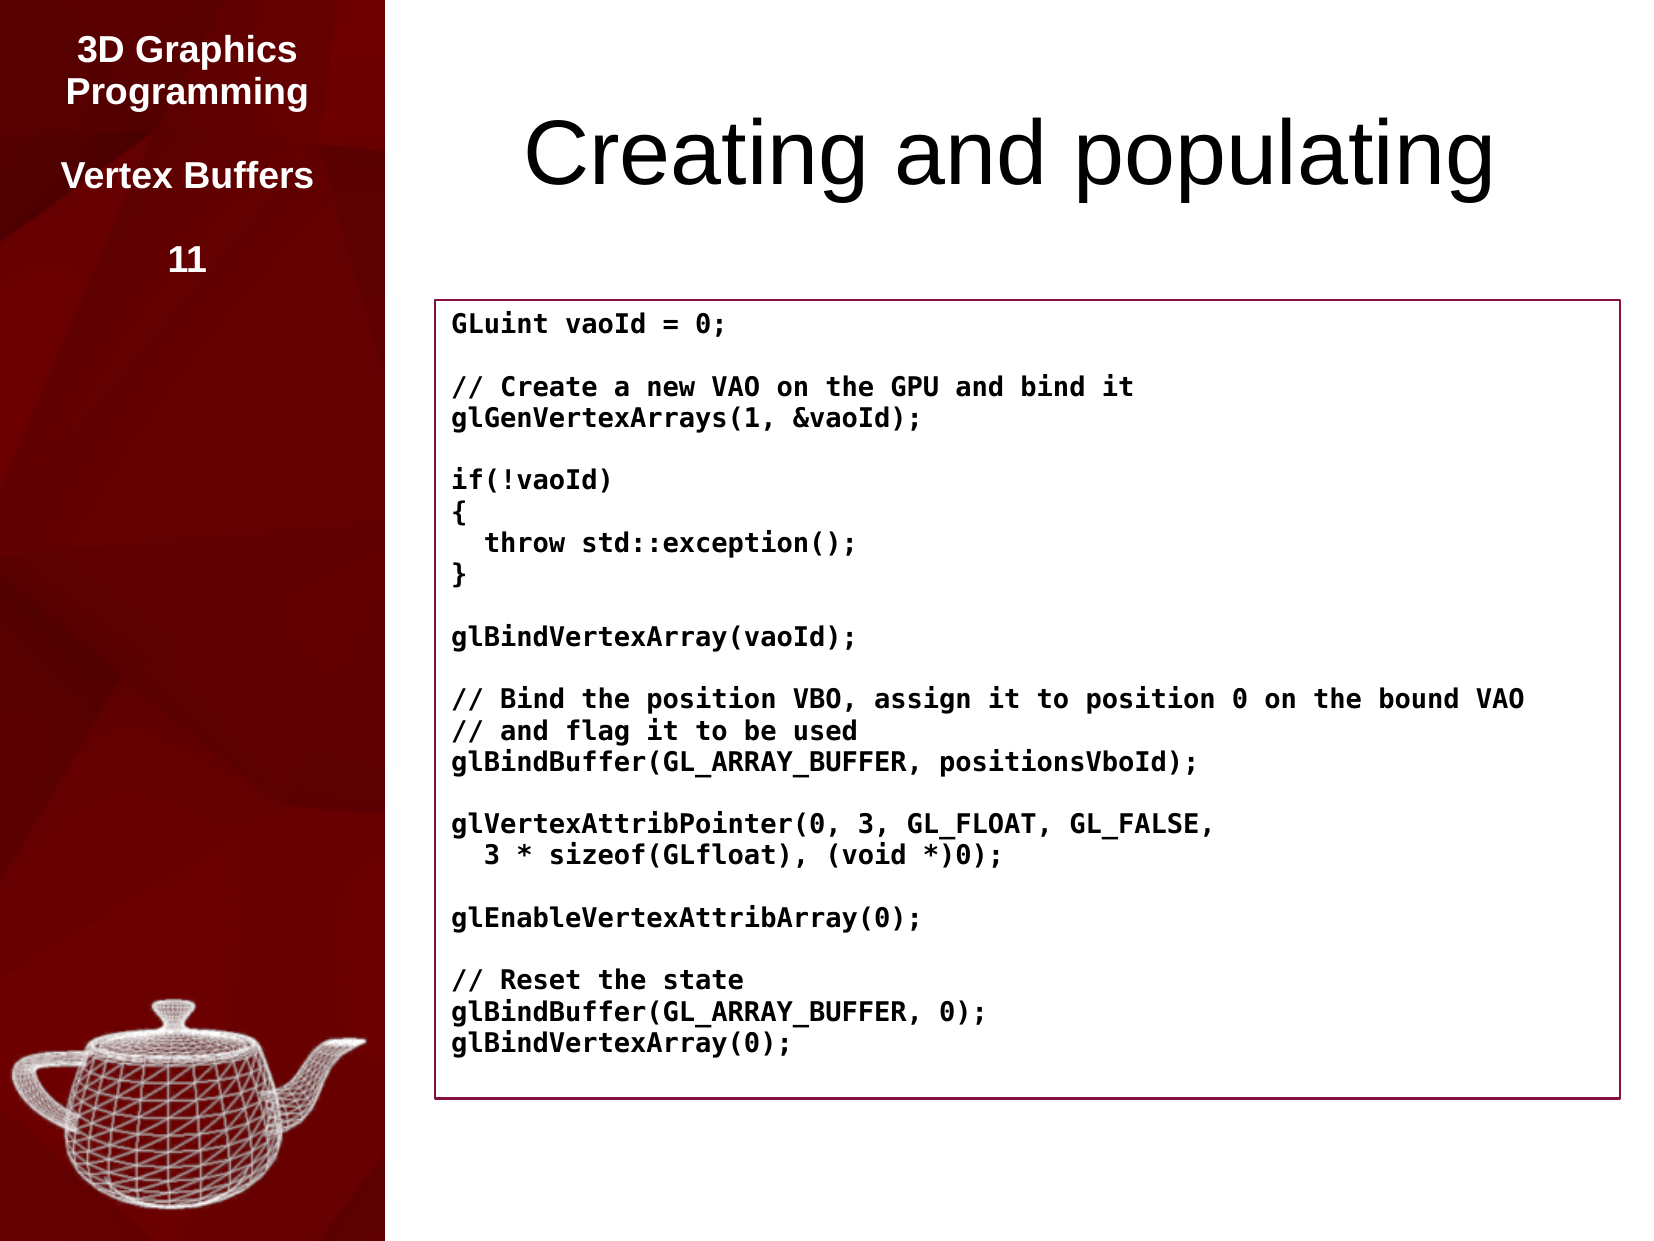

# Creating and populating
GLuint vaoId = 0;
// Create a new VAO on the GPU and bind it
glGenVertexArrays(1, &vaoId);
if(!vaoId)
{
 throw std::exception();
}
glBindVertexArray(vaoId);
// Bind the position VBO, assign it to position 0 on the bound VAO
// and flag it to be used
glBindBuffer(GL_ARRAY_BUFFER, positionsVboId);
glVertexAttribPointer(0, 3, GL_FLOAT, GL_FALSE,
 3 * sizeof(GLfloat), (void *)0);
glEnableVertexAttribArray(0);
// Reset the state
glBindBuffer(GL_ARRAY_BUFFER, 0);
glBindVertexArray(0);